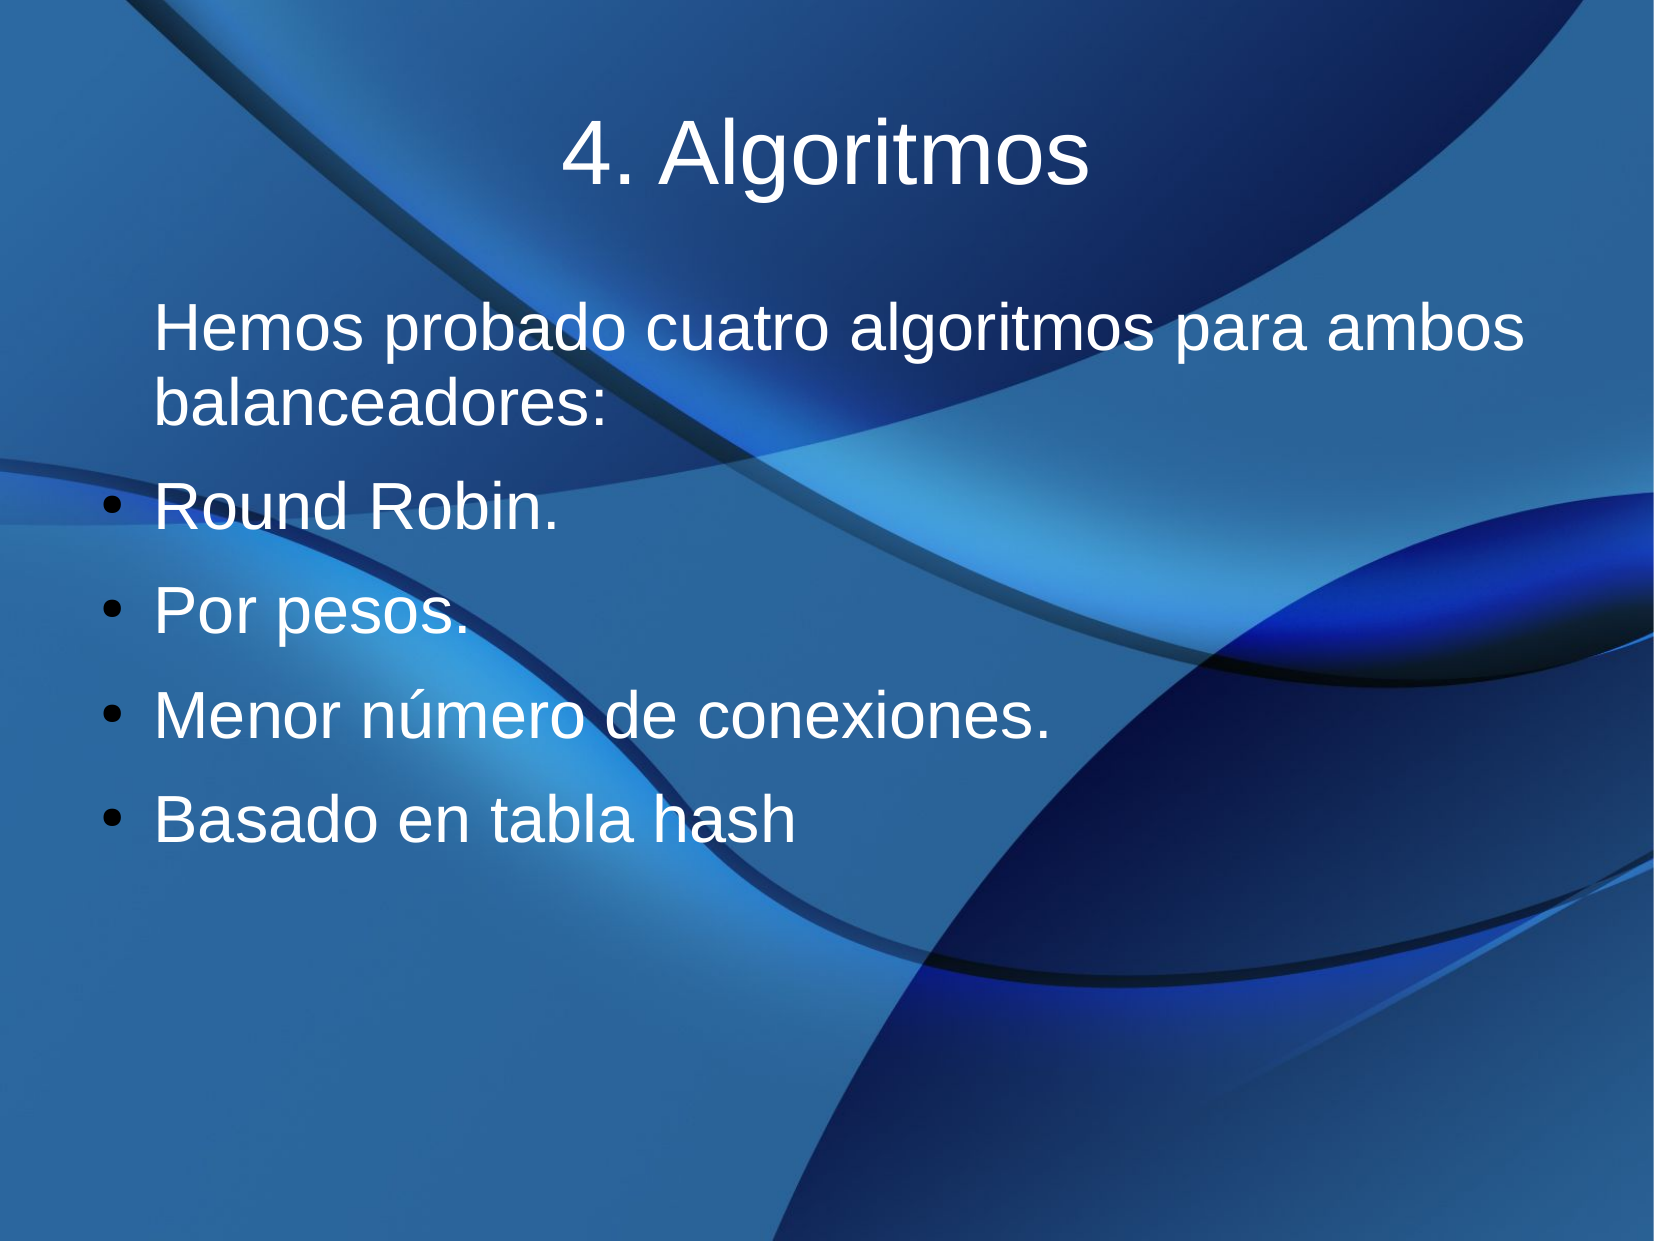

# 4. Algoritmos
Hemos probado cuatro algoritmos para ambos balanceadores:
Round Robin.
Por pesos.
Menor número de conexiones.
Basado en tabla hash